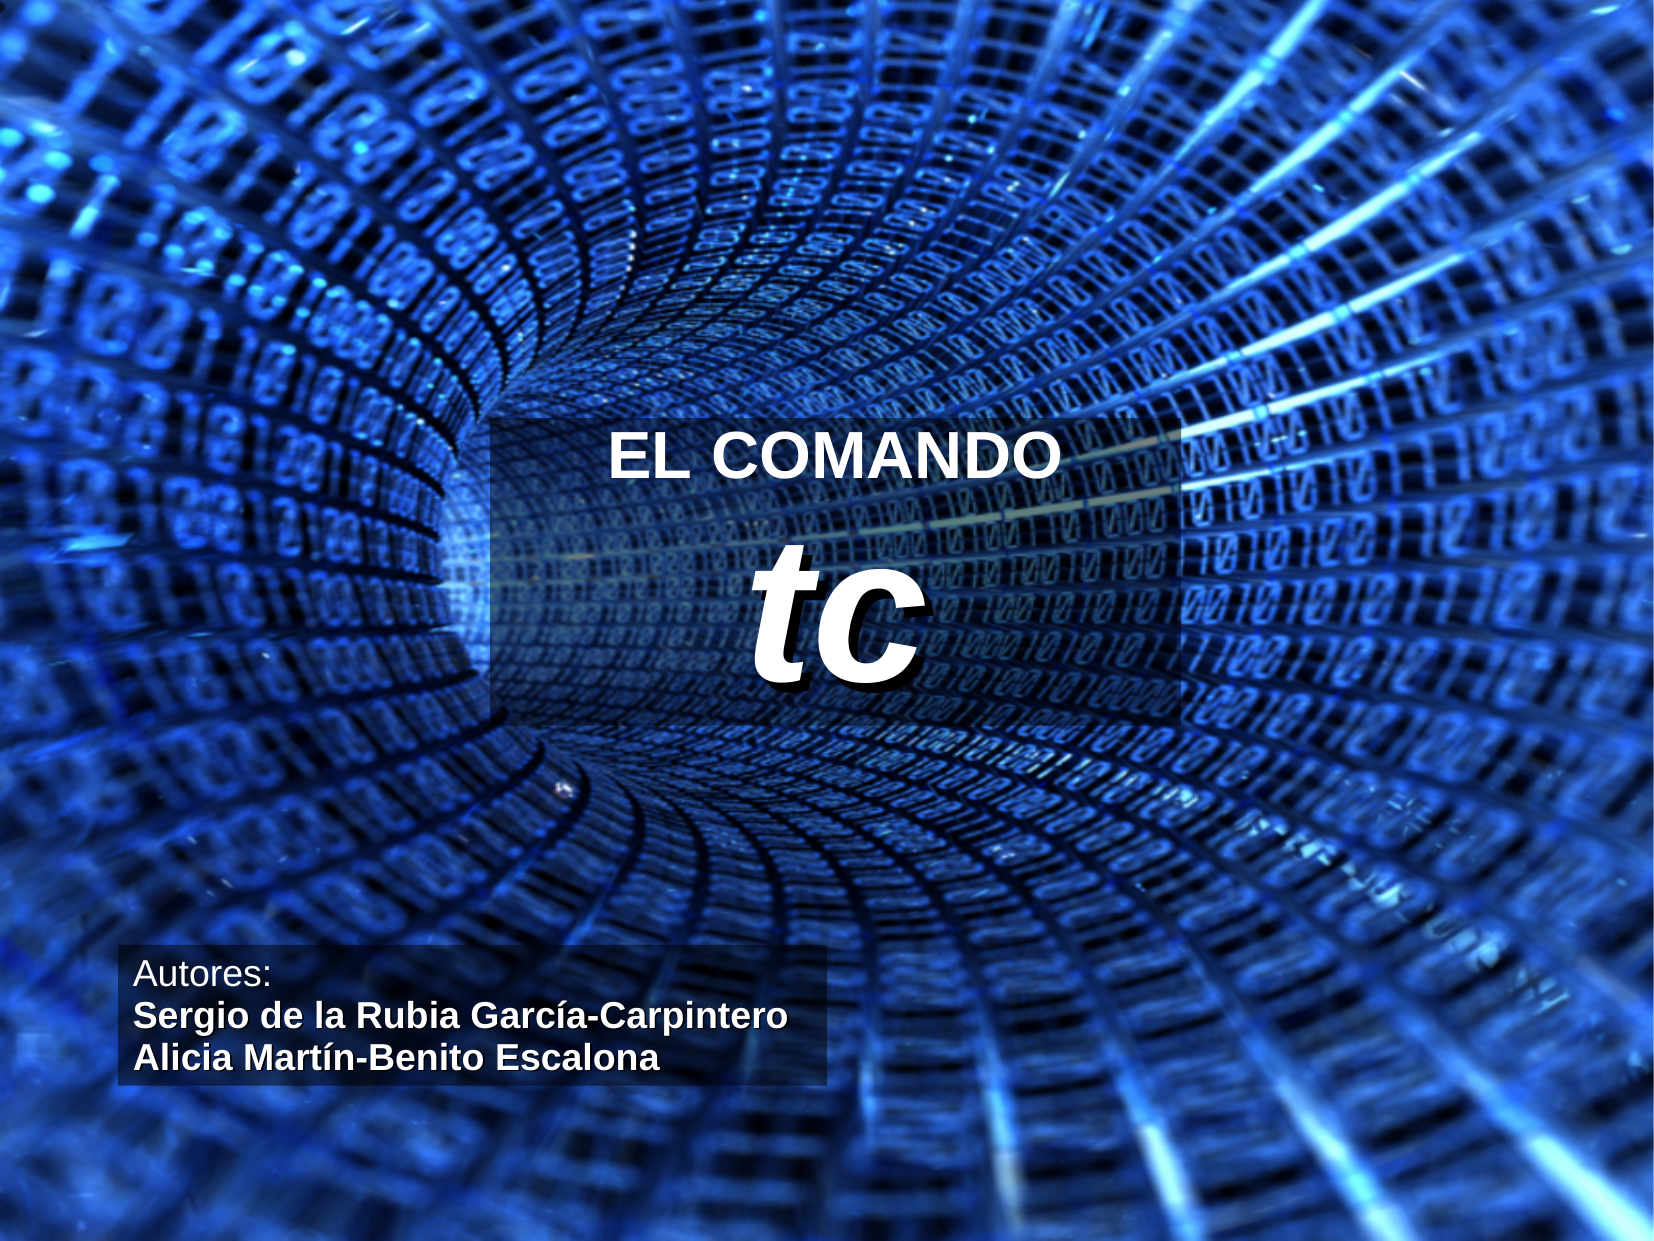

# EL COMANDO
tc
Autores:
Sergio de la Rubia García-Carpintero
Alicia Martín-Benito Escalona